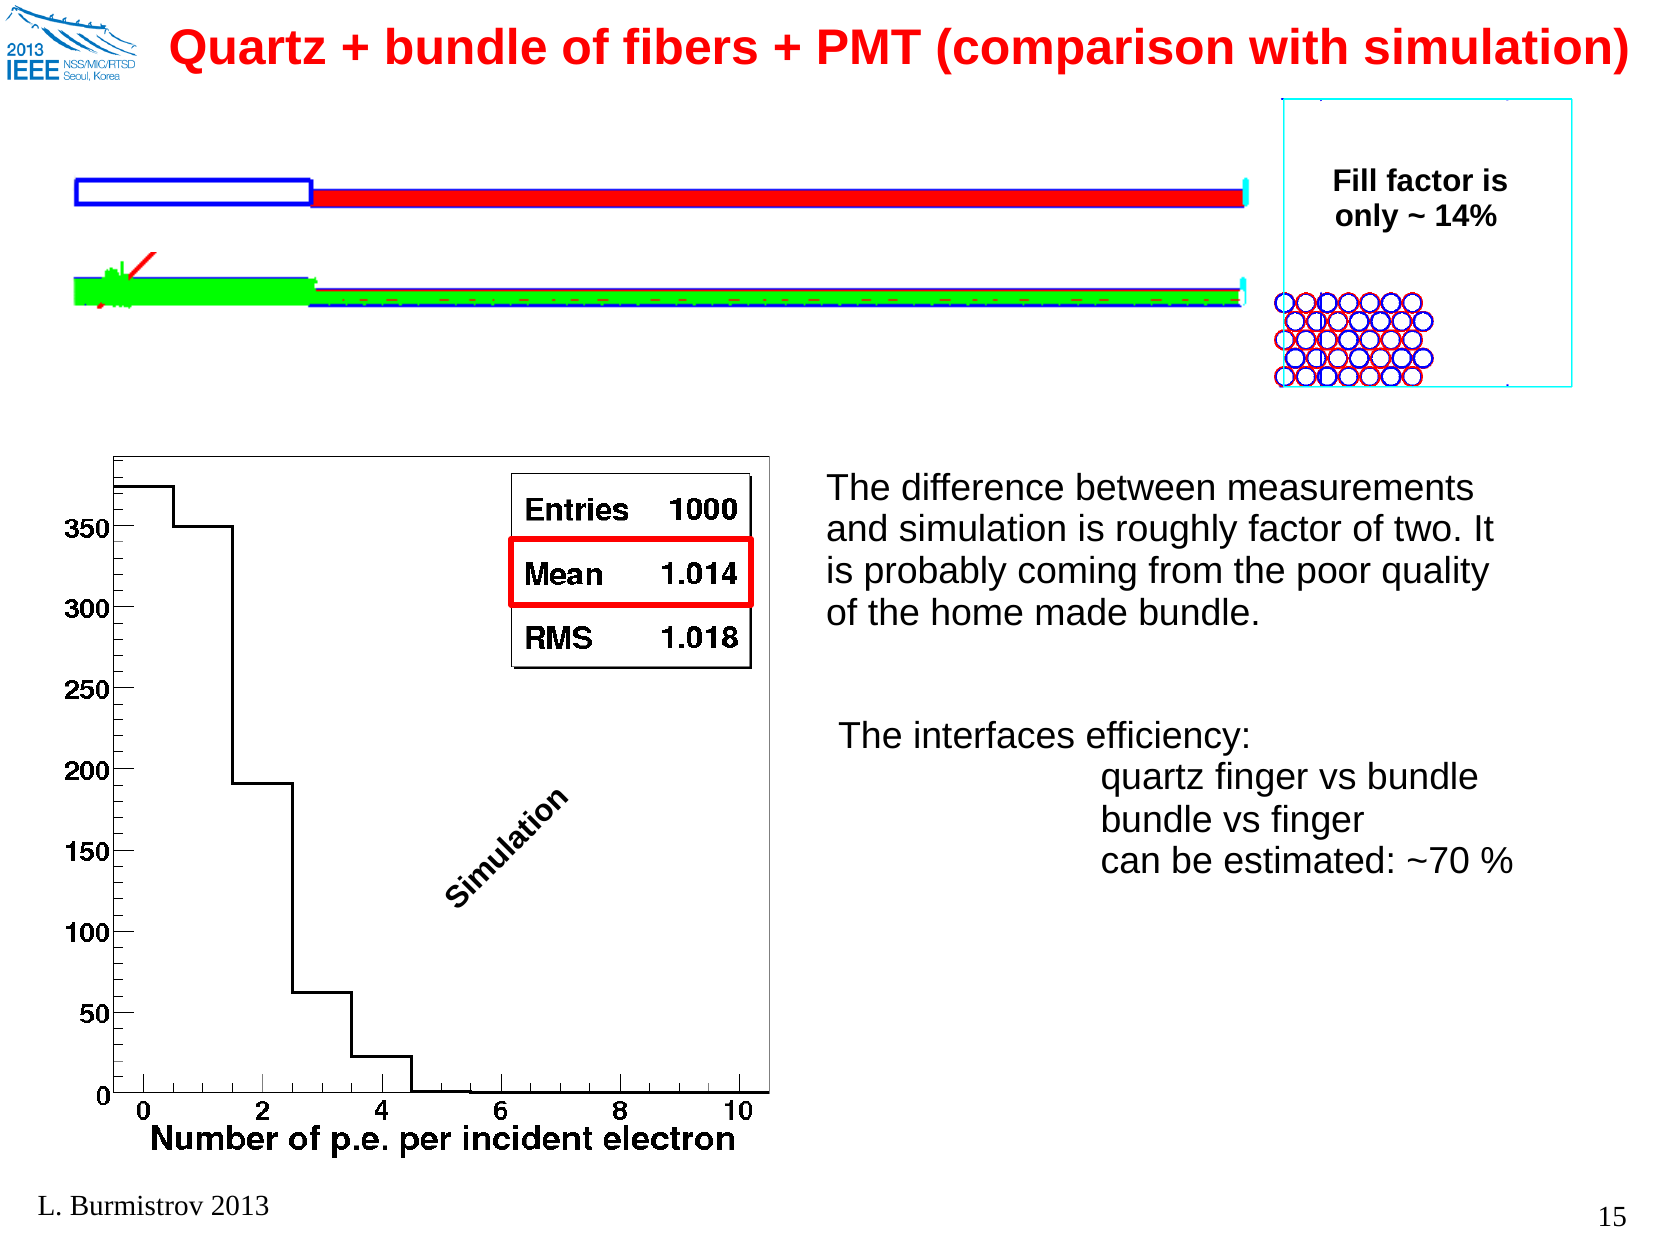

Quartz + bundle of fibers + PMT (comparison with simulation)
Fill factor is
only ~ 14%
The difference between measurements and simulation is roughly factor of two. It is probably coming from the poor quality of the home made bundle.
The interfaces efficiency:
 quartz finger vs bundle
 bundle vs finger
 can be estimated: ~70 %
Simulation
L. Burmistrov 2013
15